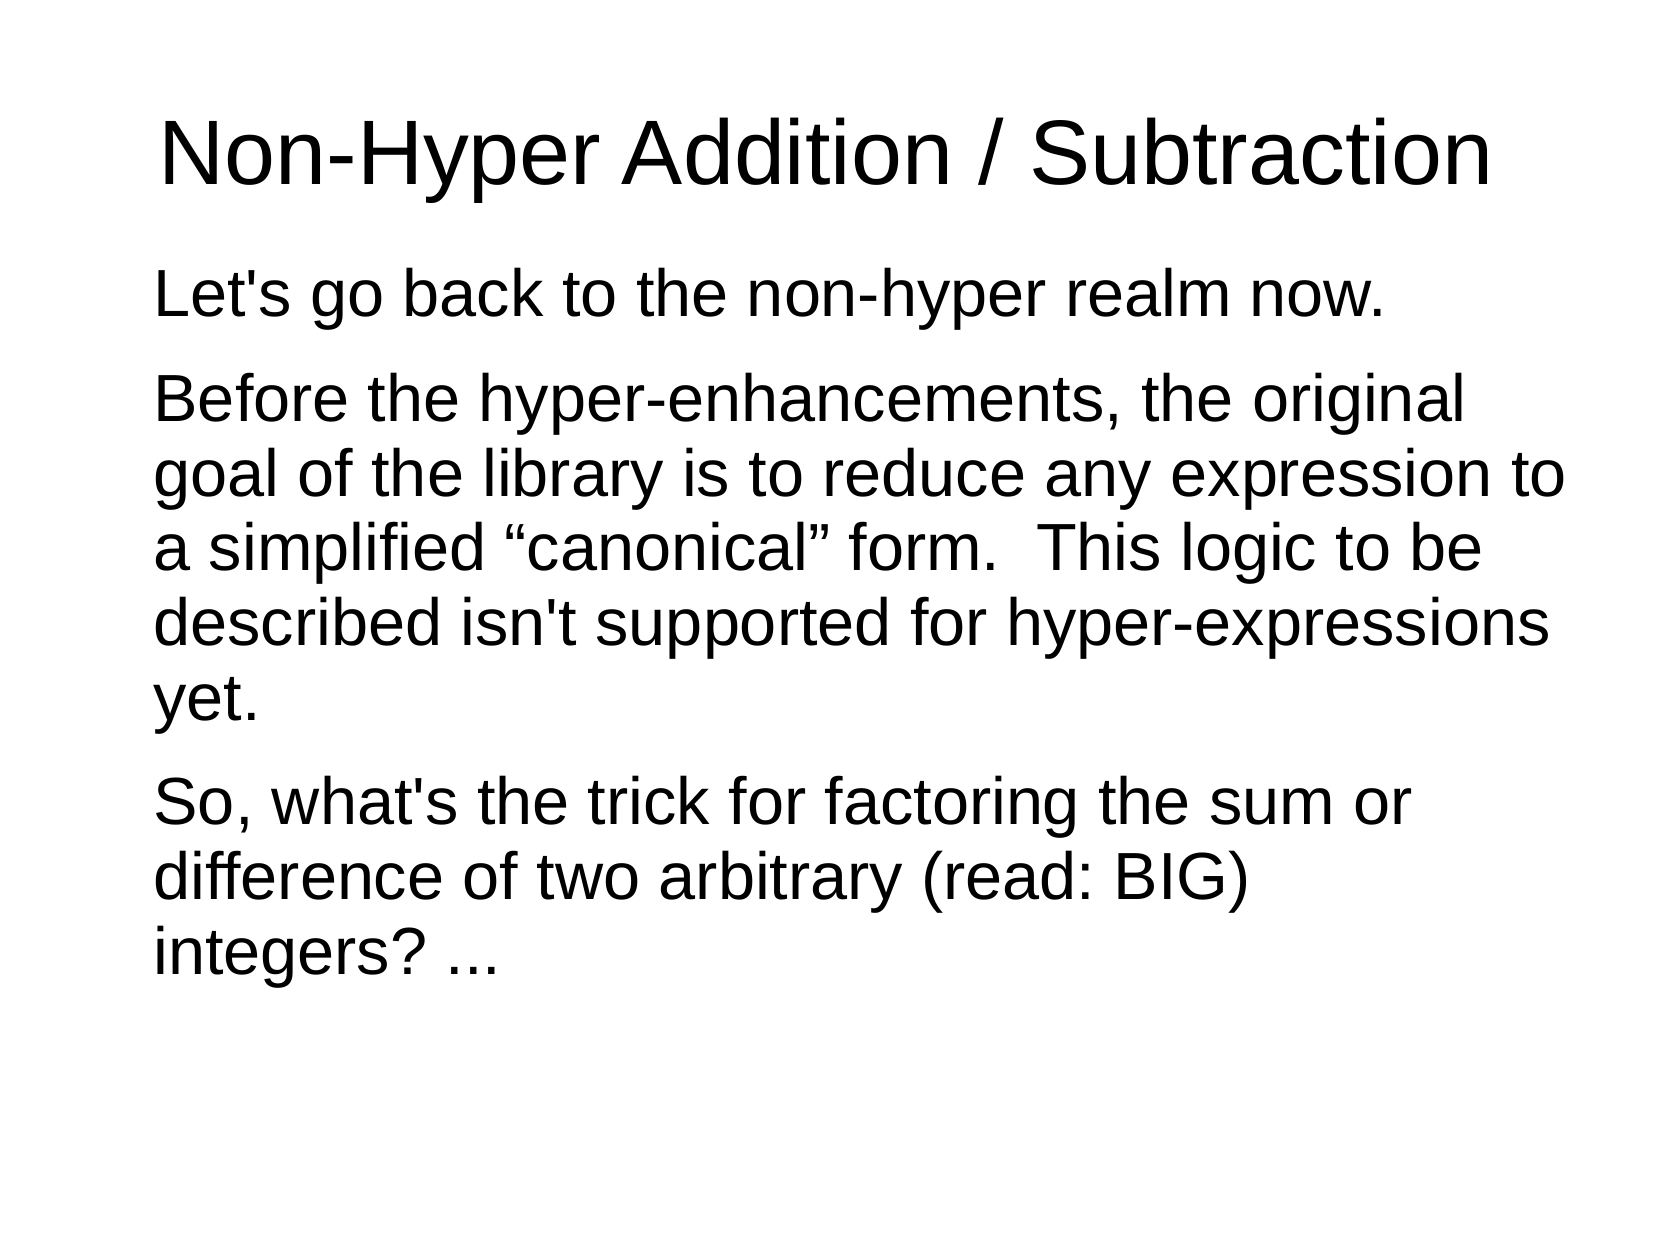

# Non-Hyper Addition / Subtraction
Let's go back to the non-hyper realm now.
Before the hyper-enhancements, the original goal of the library is to reduce any expression to a simplified “canonical” form. This logic to be described isn't supported for hyper-expressions yet.
So, what's the trick for factoring the sum or difference of two arbitrary (read: BIG) integers? ...